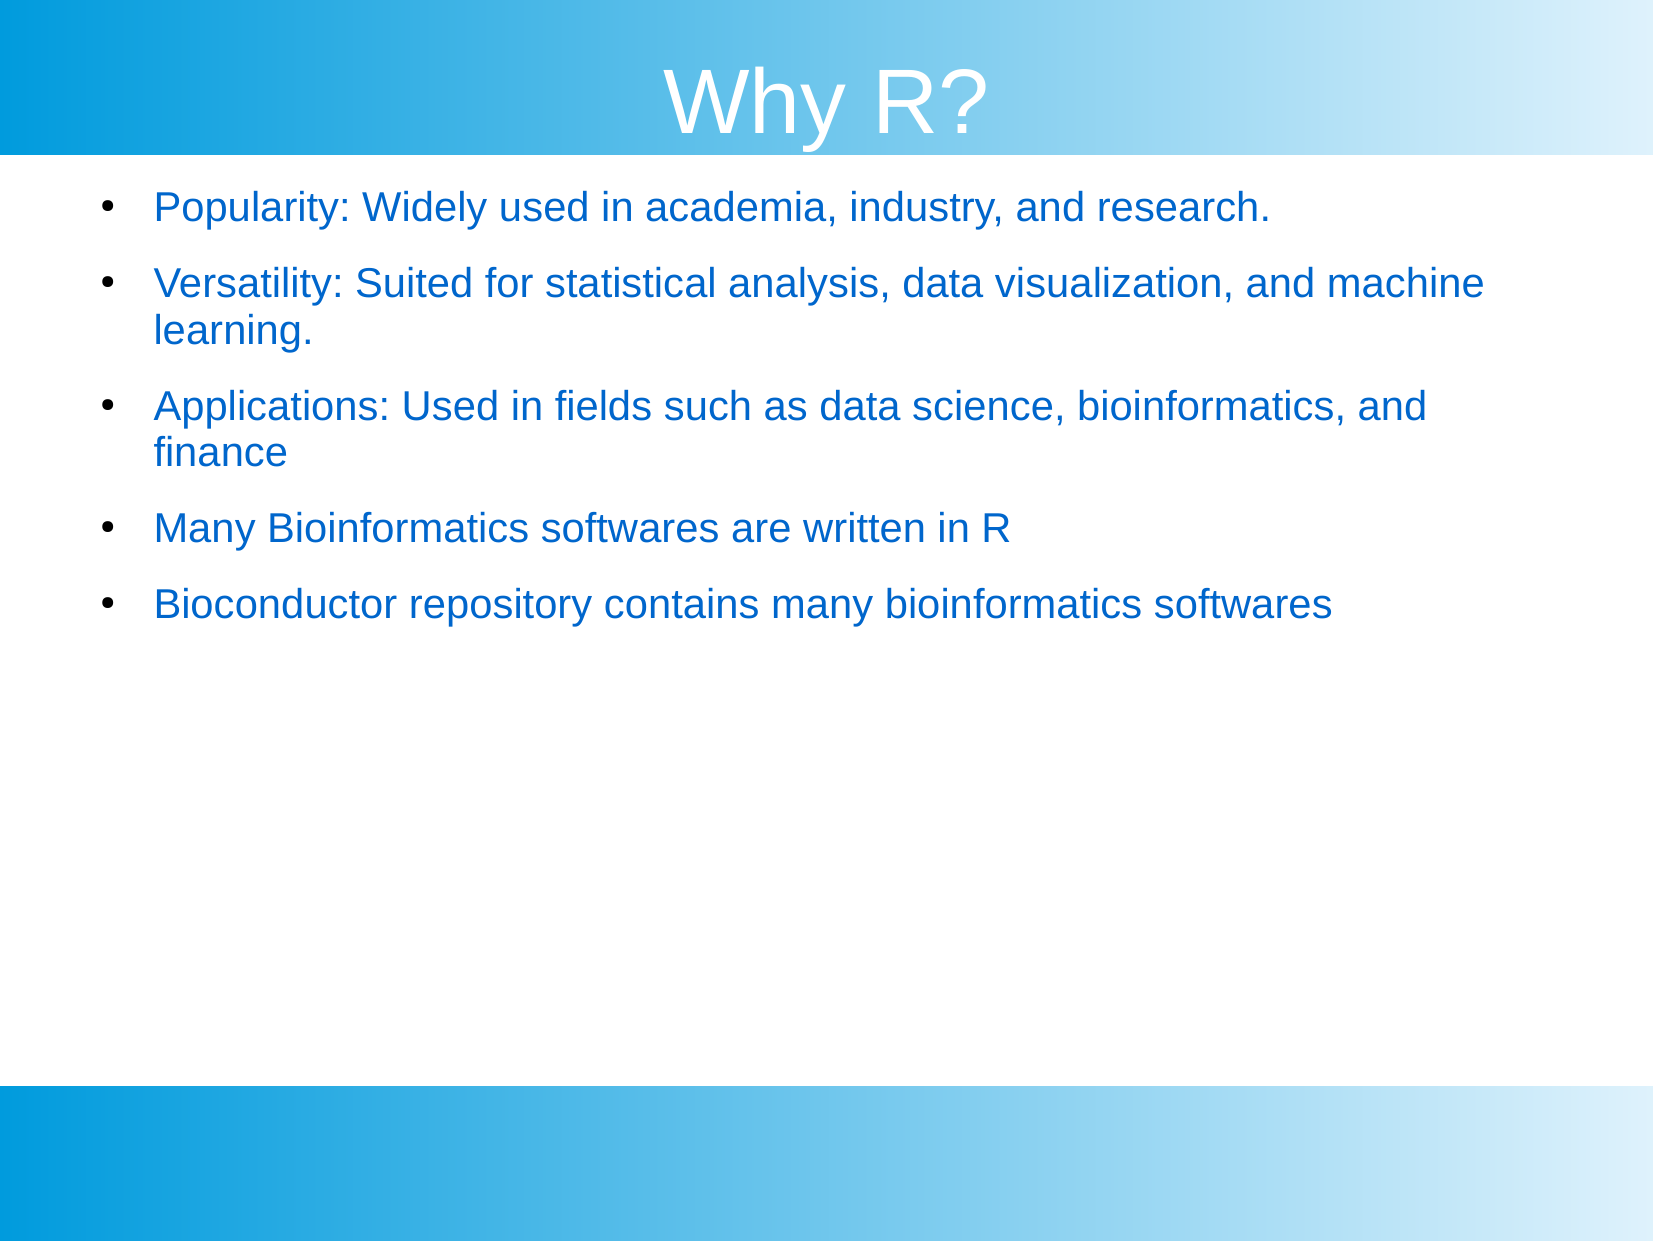

# Why R?
Popularity: Widely used in academia, industry, and research.
Versatility: Suited for statistical analysis, data visualization, and machine learning.
Applications: Used in fields such as data science, bioinformatics, and finance
Many Bioinformatics softwares are written in R
Bioconductor repository contains many bioinformatics softwares